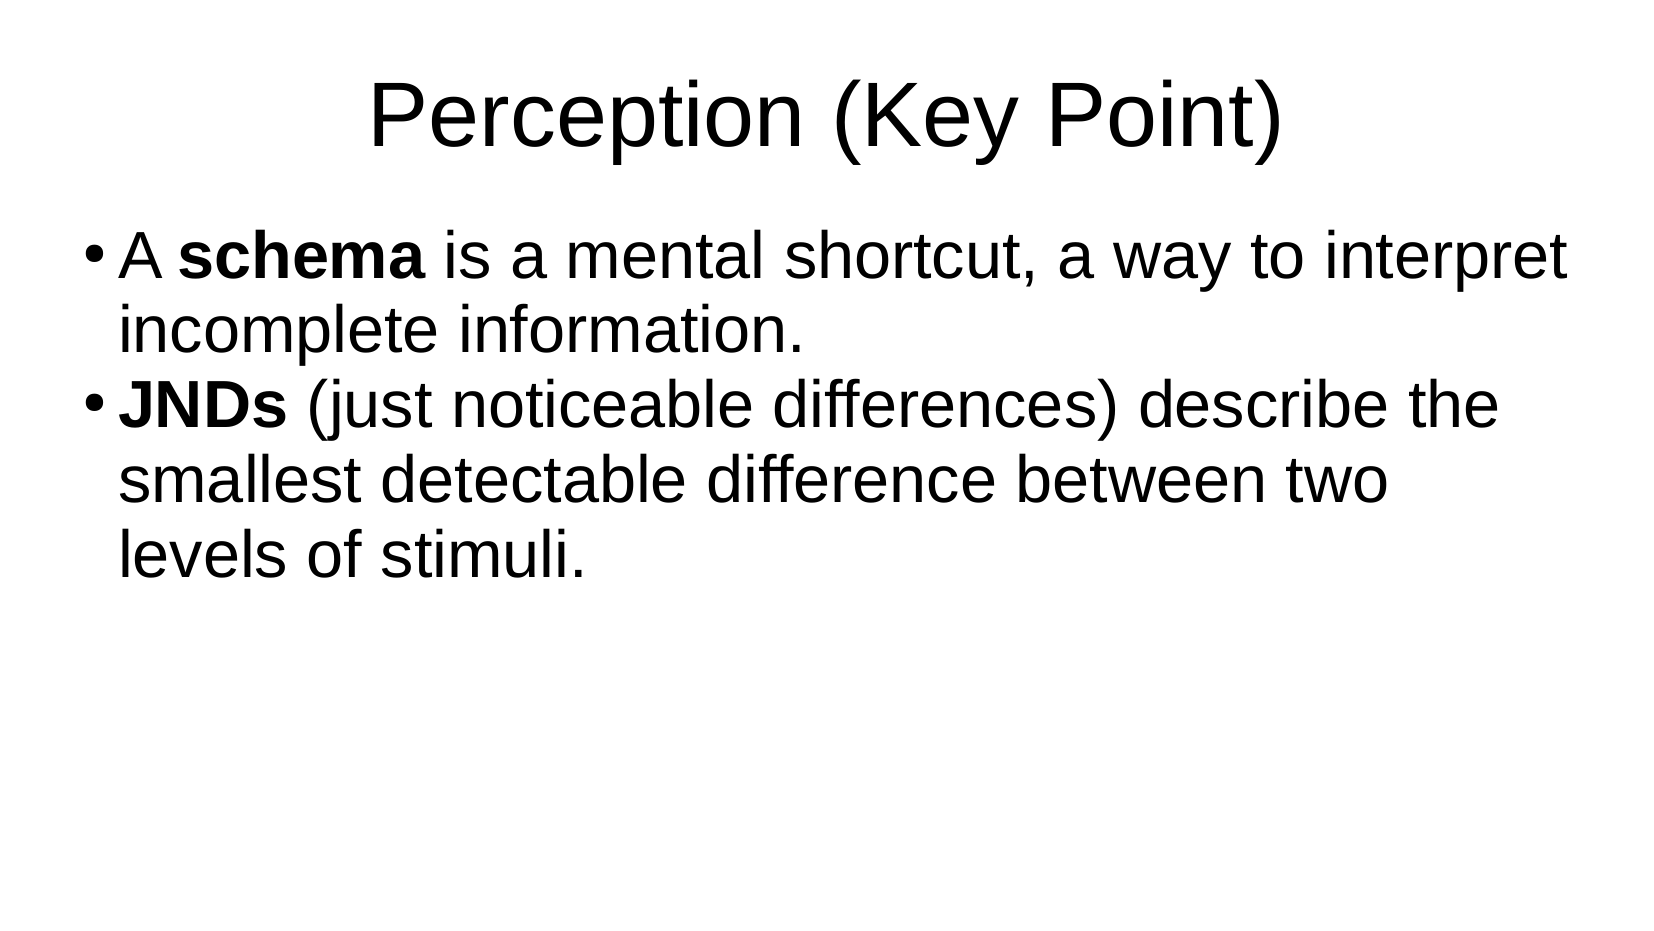

# Perception (Key Point)
A schema is a mental shortcut, a way to interpret incomplete information.
JNDs (just noticeable differences) describe the smallest detectable difference between two levels of stimuli.